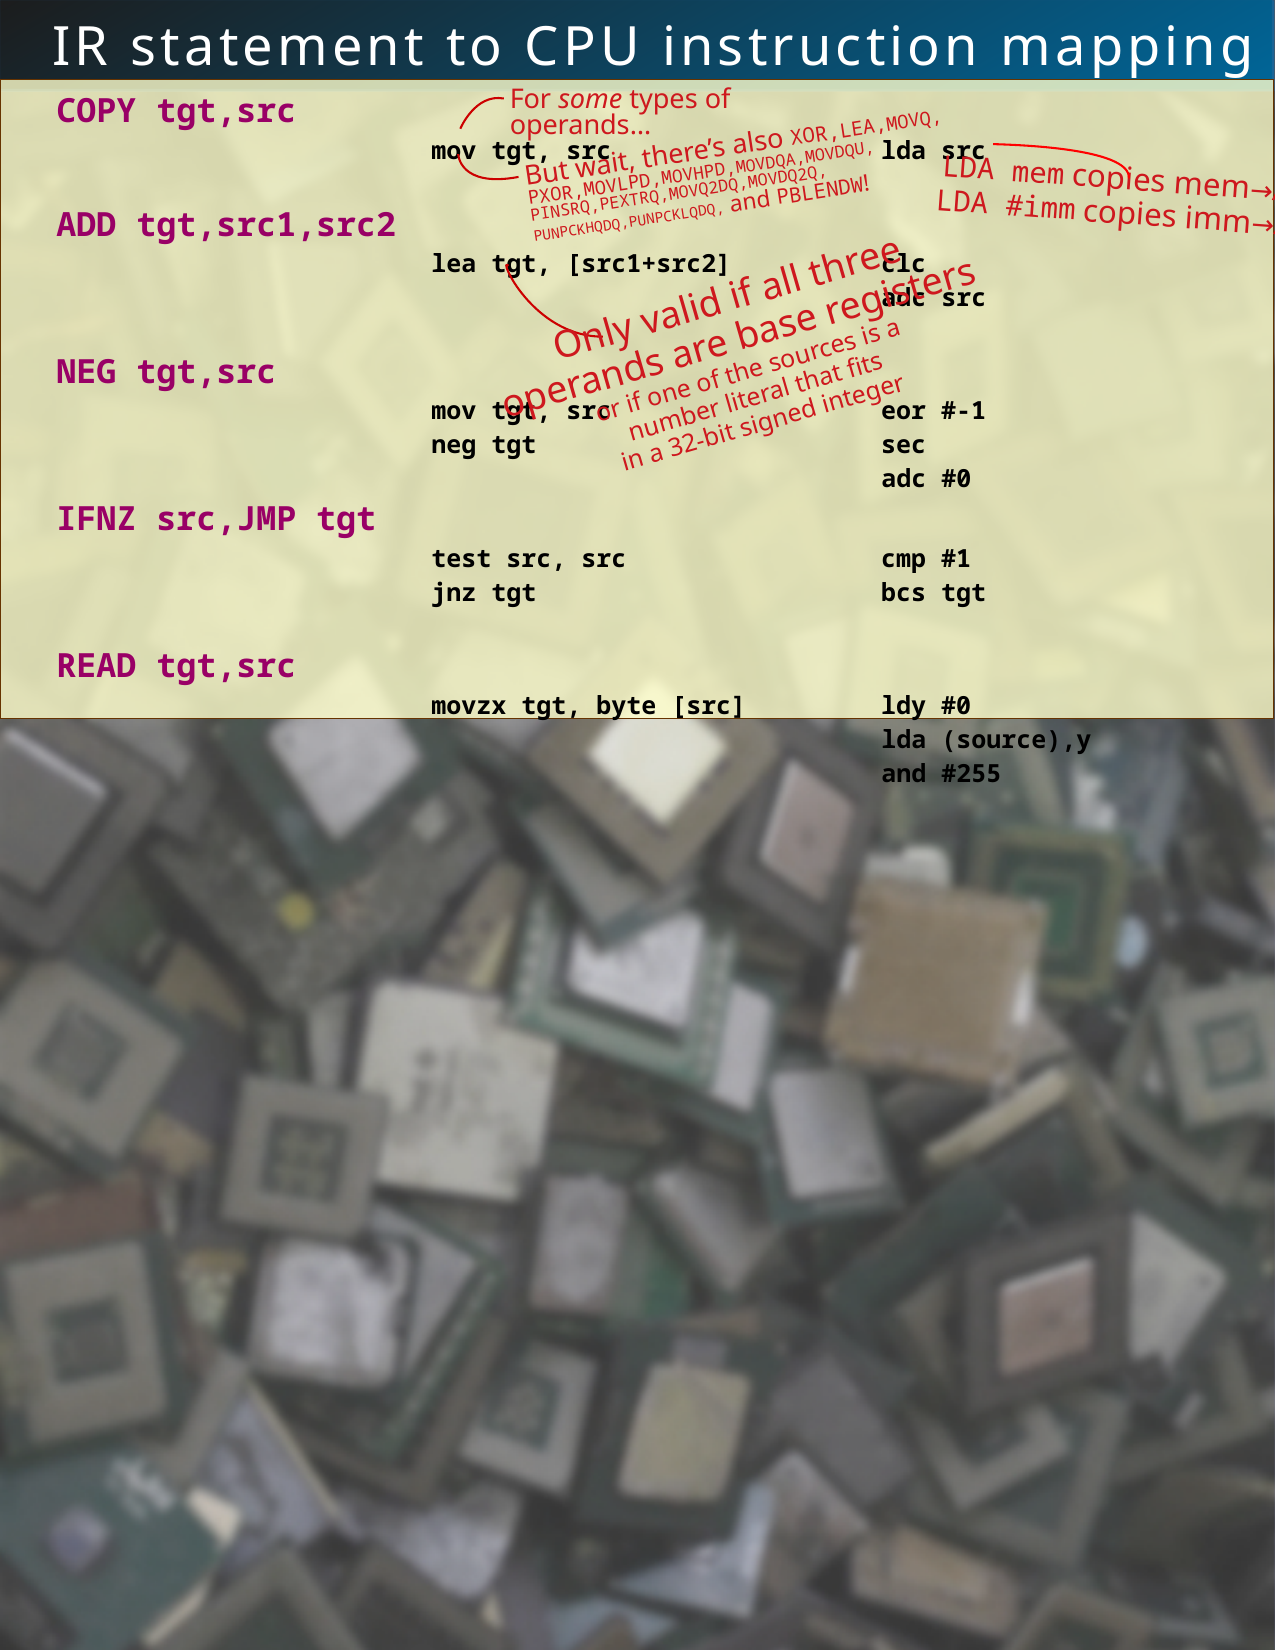

IR statement to CPU instruction mapping
COPY tgt,src
					mov tgt, src lda src
ADD tgt,src1,src2
					lea tgt, [src1+src2] clc
					 adc src
NEG tgt,src
					mov tgt, src eor #-1
					neg tgt sec
					 adc #0
IFNZ src,JMP tgt
					test src, src cmp #1
					jnz tgt bcs tgt
READ tgt,src
					movzx tgt, byte [src] ldy #0
					 lda (source),y
					 and #255
For some types of operands…
But wait, there’s also XOR,LEA,MOVQ,
PXOR,MOVLPD,MOVHPD,MOVDQA,MOVDQU,
PINSRQ,PEXTRQ,MOVQ2DQ,MOVDQ2Q,
PUNPCKHQDQ,PUNPCKLQDQ, and PBLENDW!
LDA mem copies mem→A
LDA #imm copies imm→A
Only valid if all three
operands are base registers
or if one of the sources is a
number literal that fits
in a 32-bit signed integer